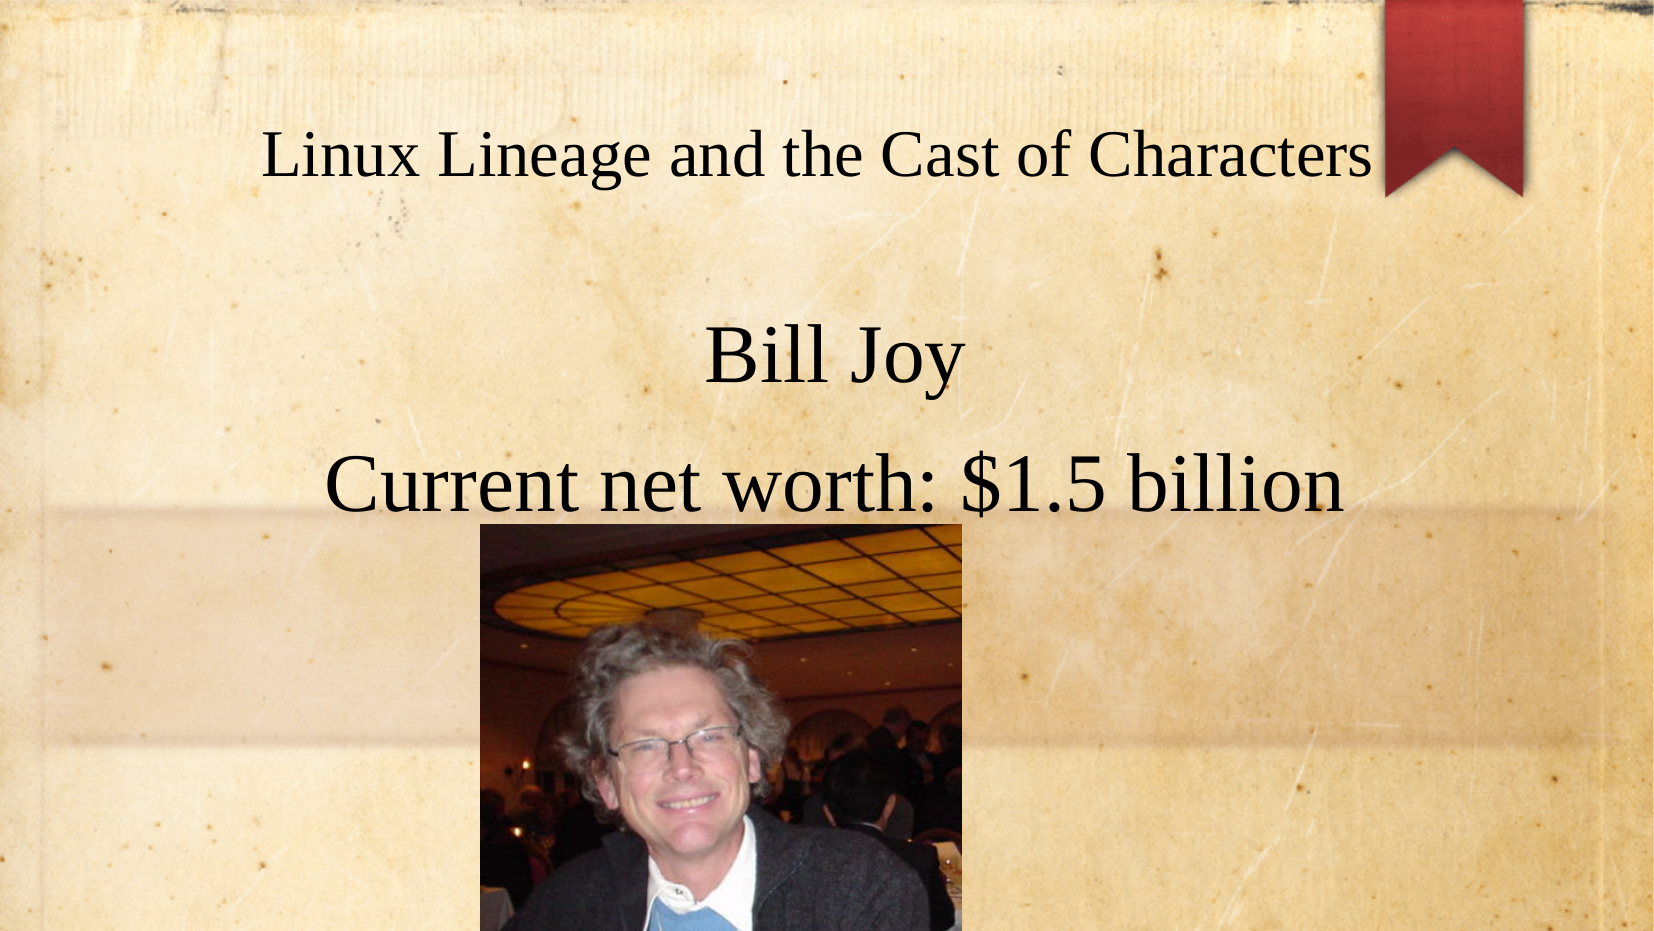

Linux Lineage and the Cast of Characters
Bill Joy
Current net worth: $1.5 billion
CS-334 Spring 2015														Page of